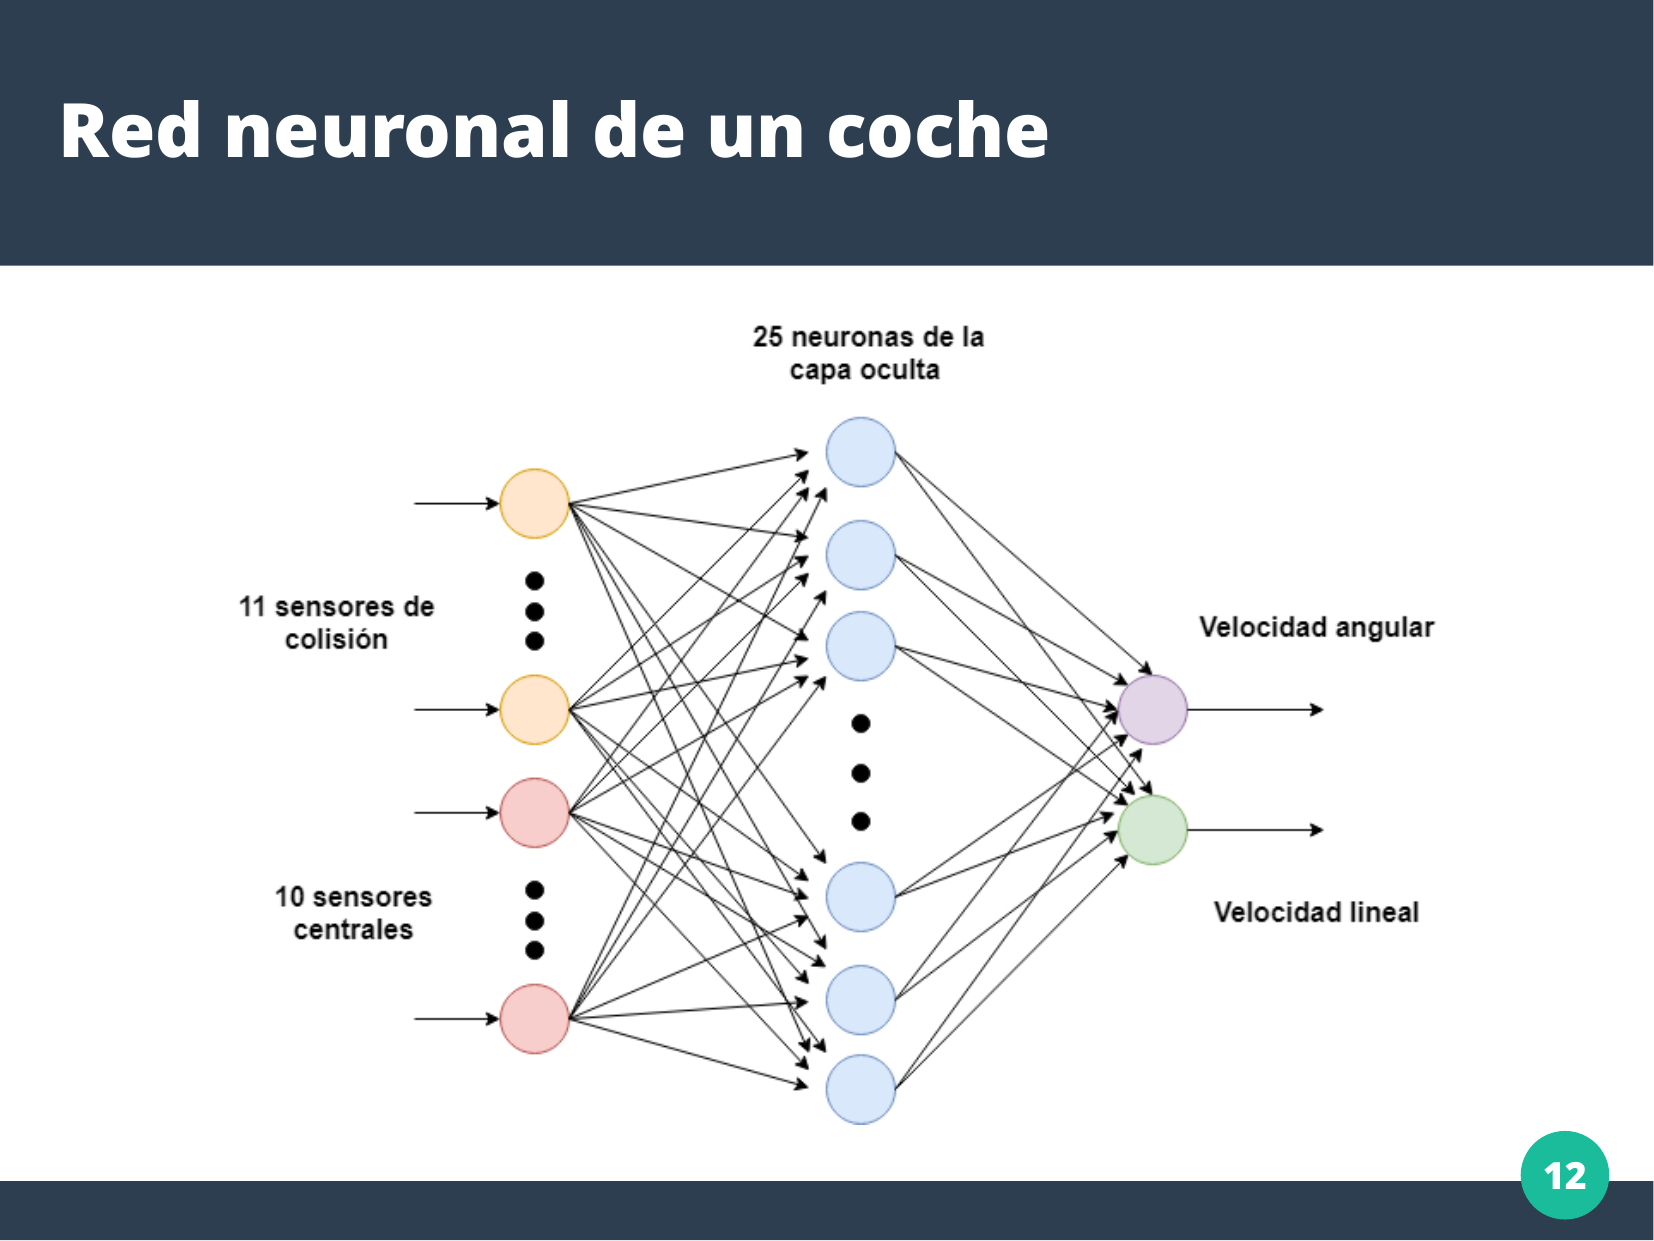

# Red neuronal de un coche
12